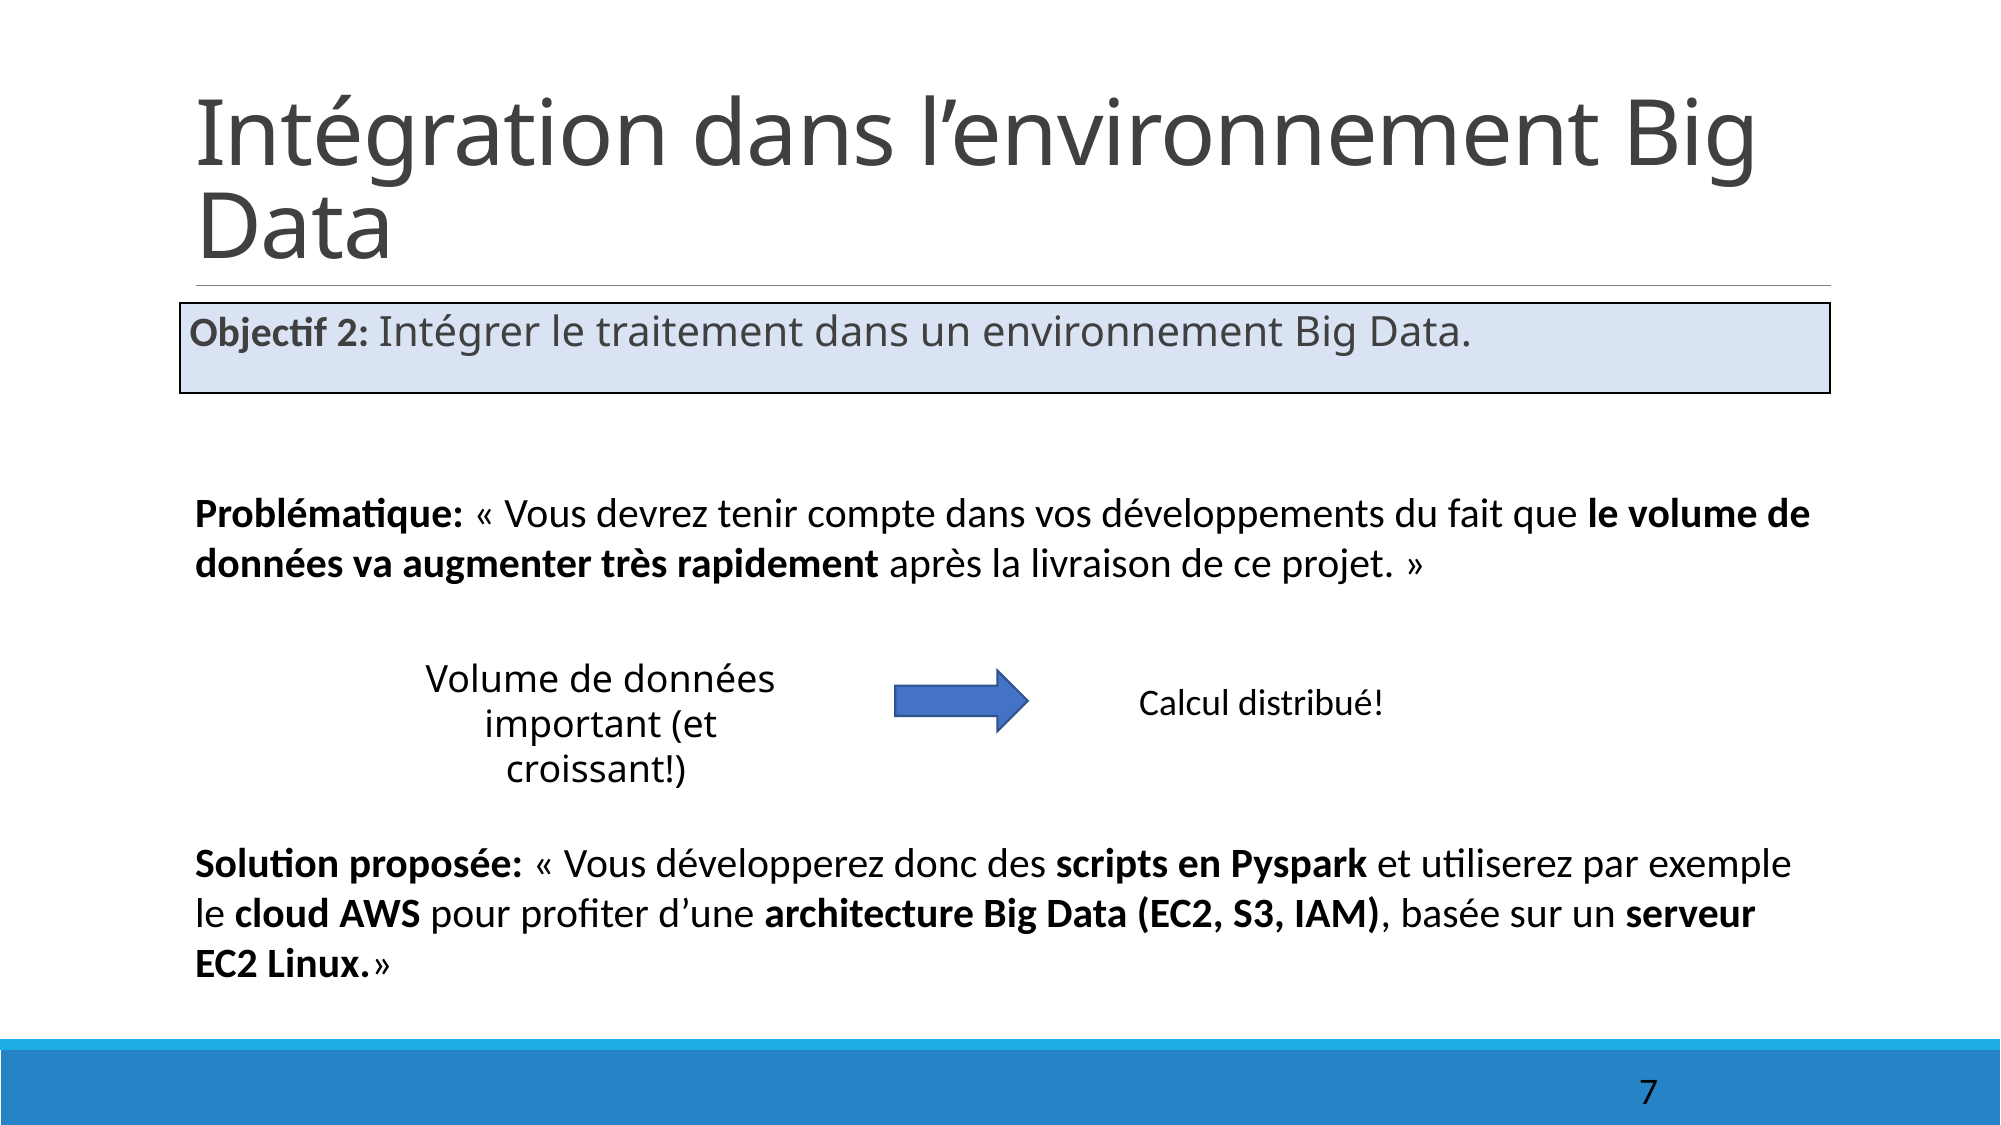

# Intégration dans l’environnement Big Data
 Objectif 2: Intégrer le traitement dans un environnement Big Data.
Problématique: « Vous devrez tenir compte dans vos développements du fait que le volume de données va augmenter très rapidement après la livraison de ce projet. »
Solution proposée: « Vous développerez donc des scripts en Pyspark et utiliserez par exemple le cloud AWS pour profiter d’une architecture Big Data (EC2, S3, IAM), basée sur un serveur EC2 Linux.»
Volume de données important (et croissant!)
Calcul distribué!